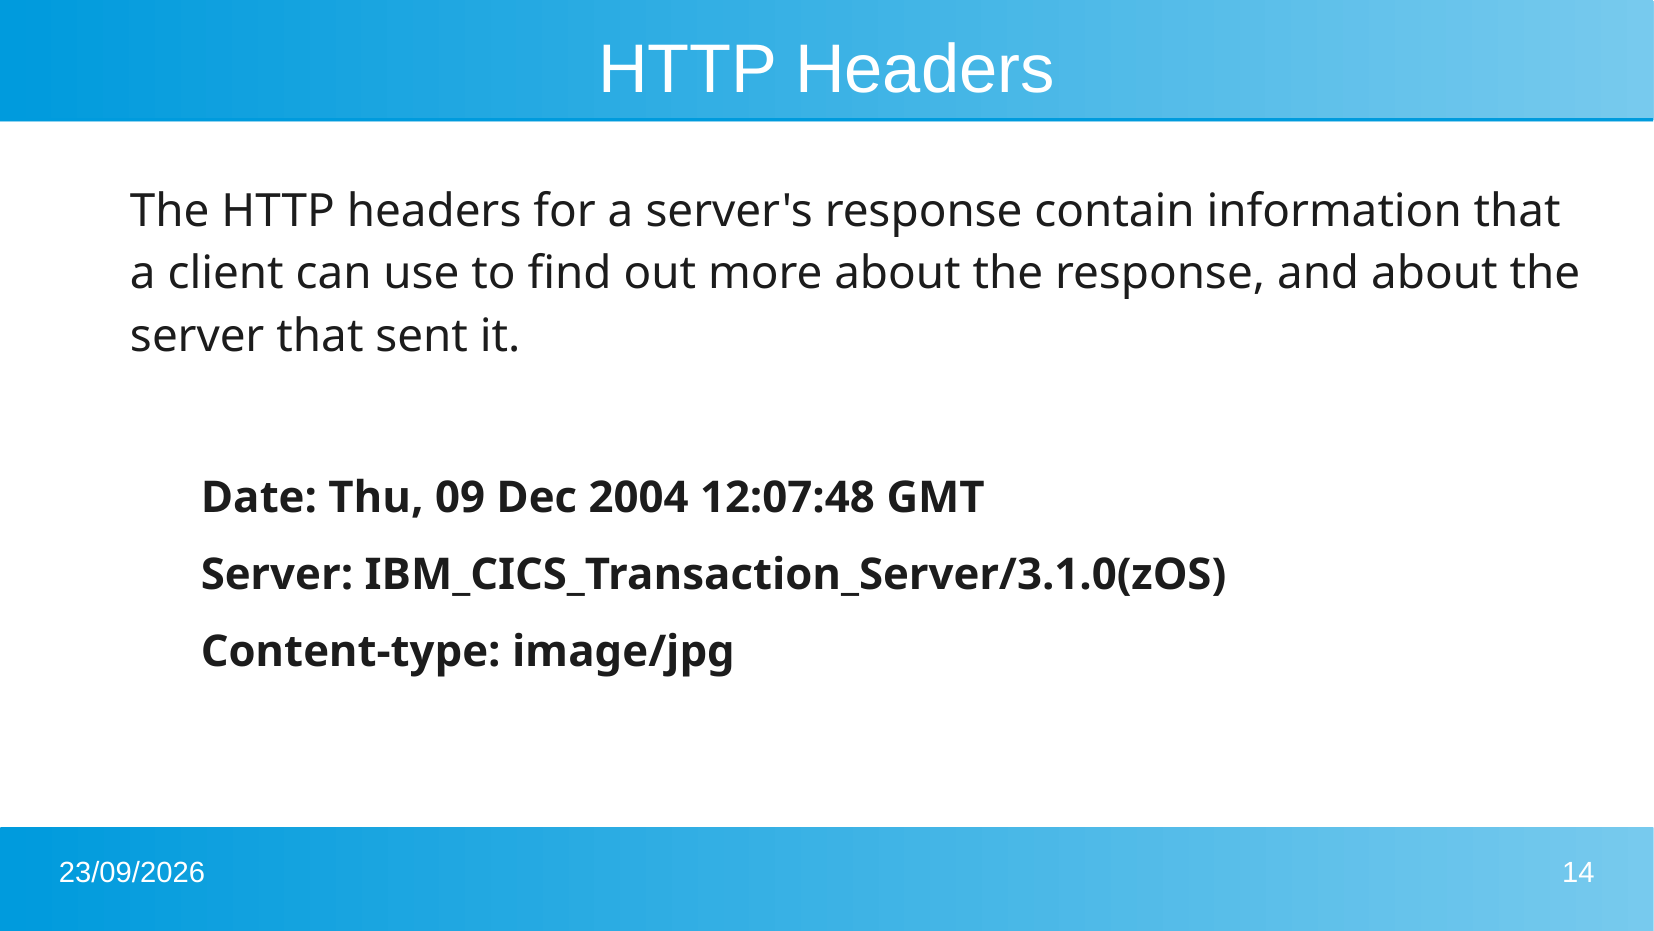

# HTTP Headers
The HTTP headers for a server's response contain information that a client can use to find out more about the response, and about the server that sent it.
Date: Thu, 09 Dec 2004 12:07:48 GMT
Server: IBM_CICS_Transaction_Server/3.1.0(zOS)
Content-type: image/jpg
14